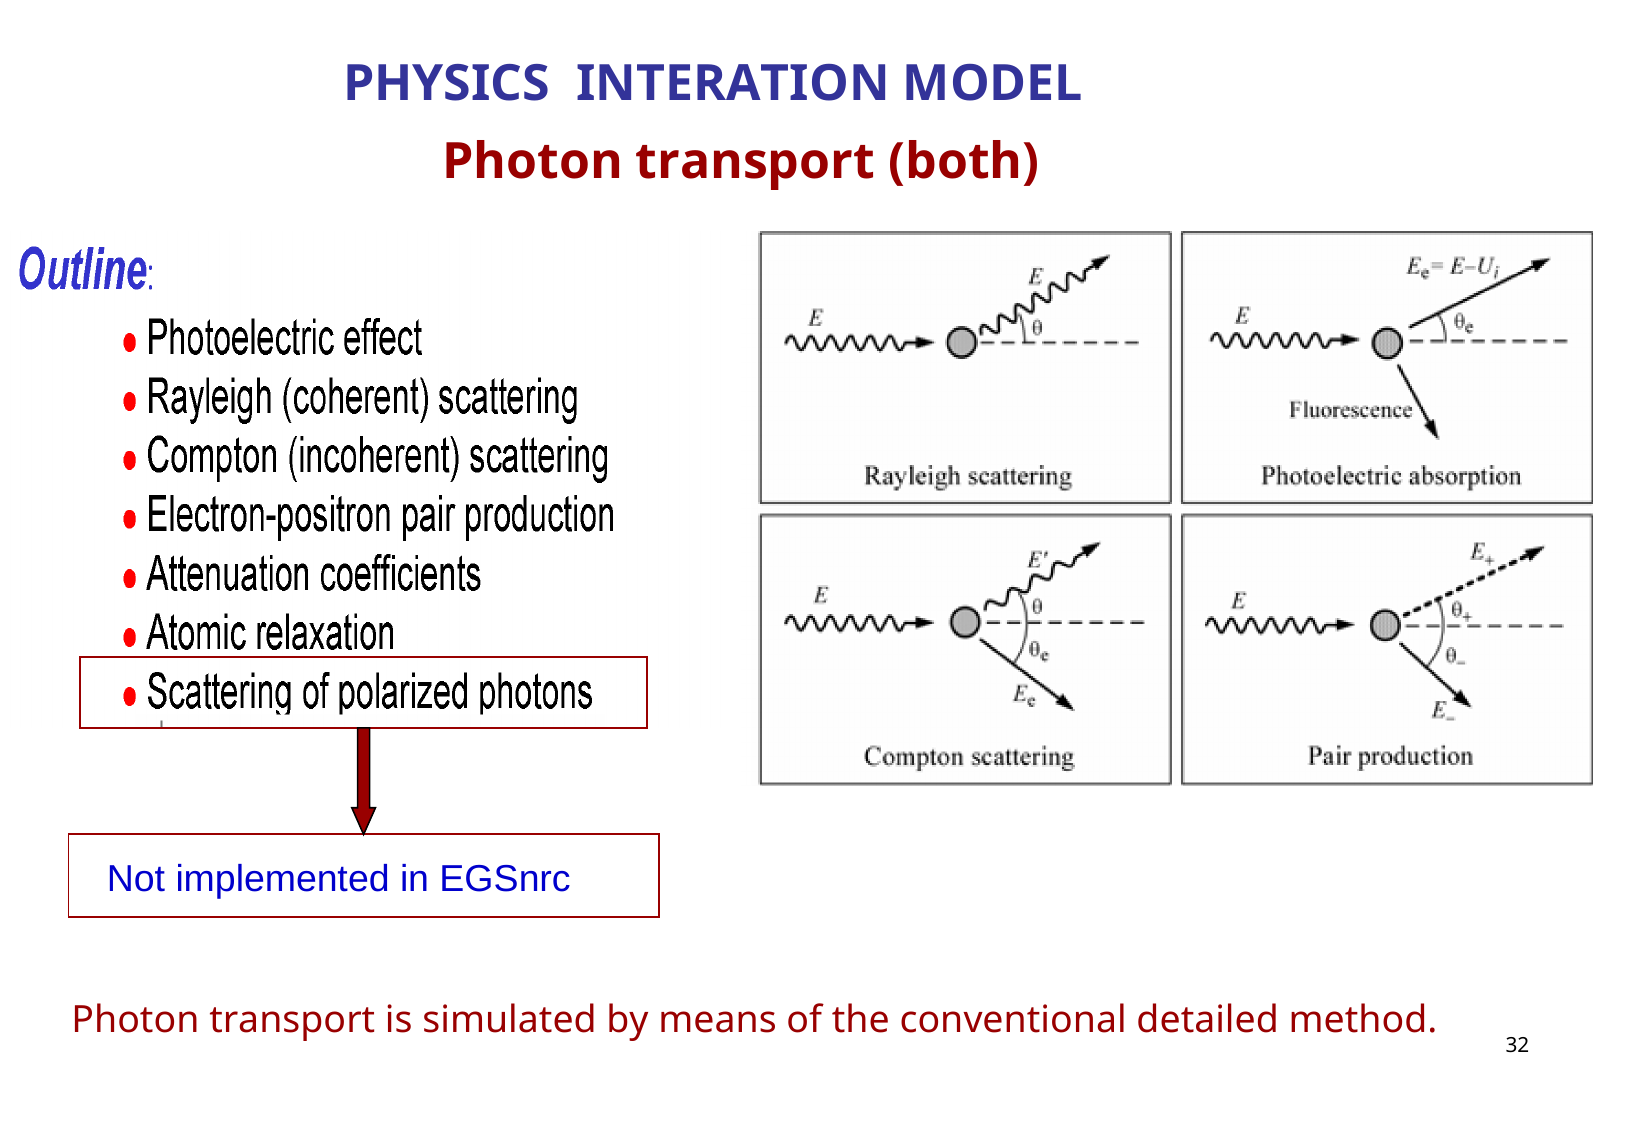

PHYSICS INTERATION MODEL
Photon transport (both)
Not implemented in EGSnrc
Photon transport is simulated by means of the conventional detailed method.
32